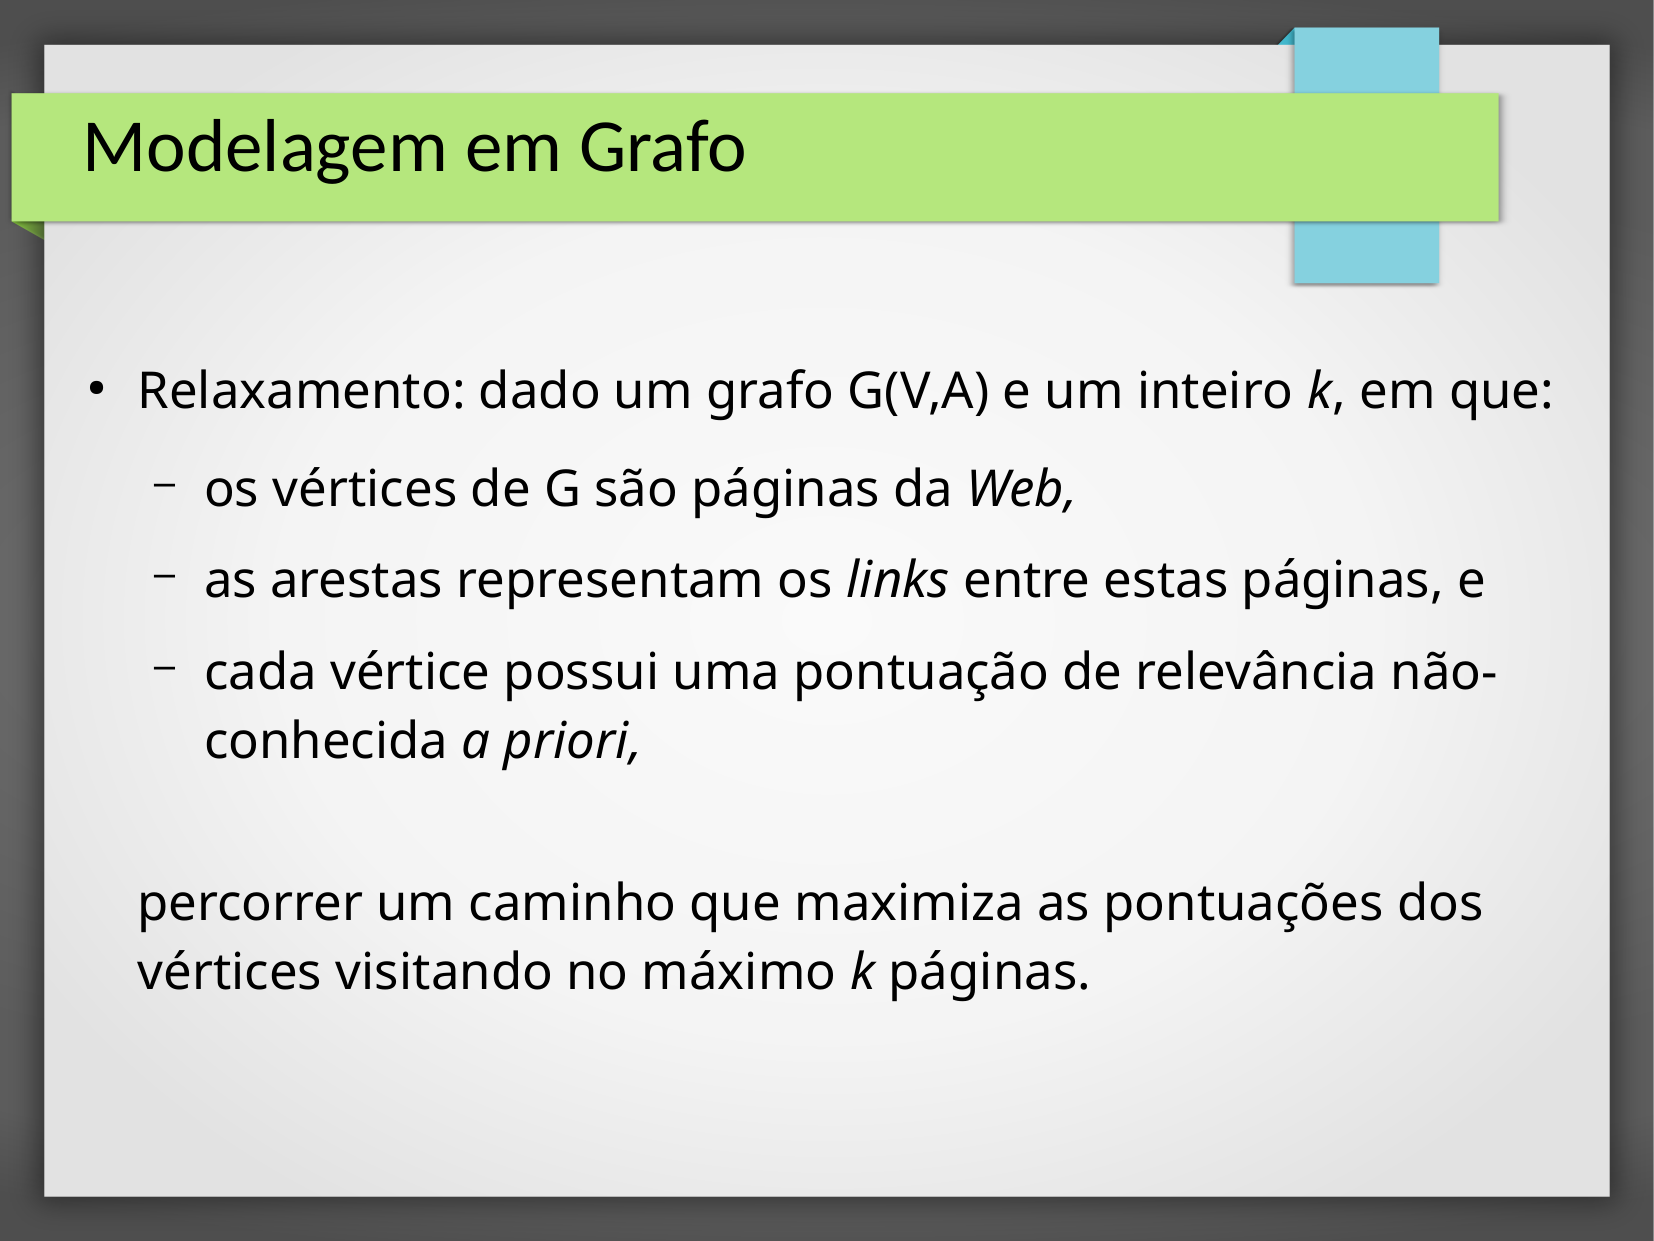

# Modelagem em Grafo
Relaxamento: dado um grafo G(V,A) e um inteiro k, em que:
os vértices de G são páginas da Web,
as arestas representam os links entre estas páginas, e
cada vértice possui uma pontuação de relevância não-conhecida a priori,
percorrer um caminho que maximiza as pontuações dos vértices visitando no máximo k páginas.